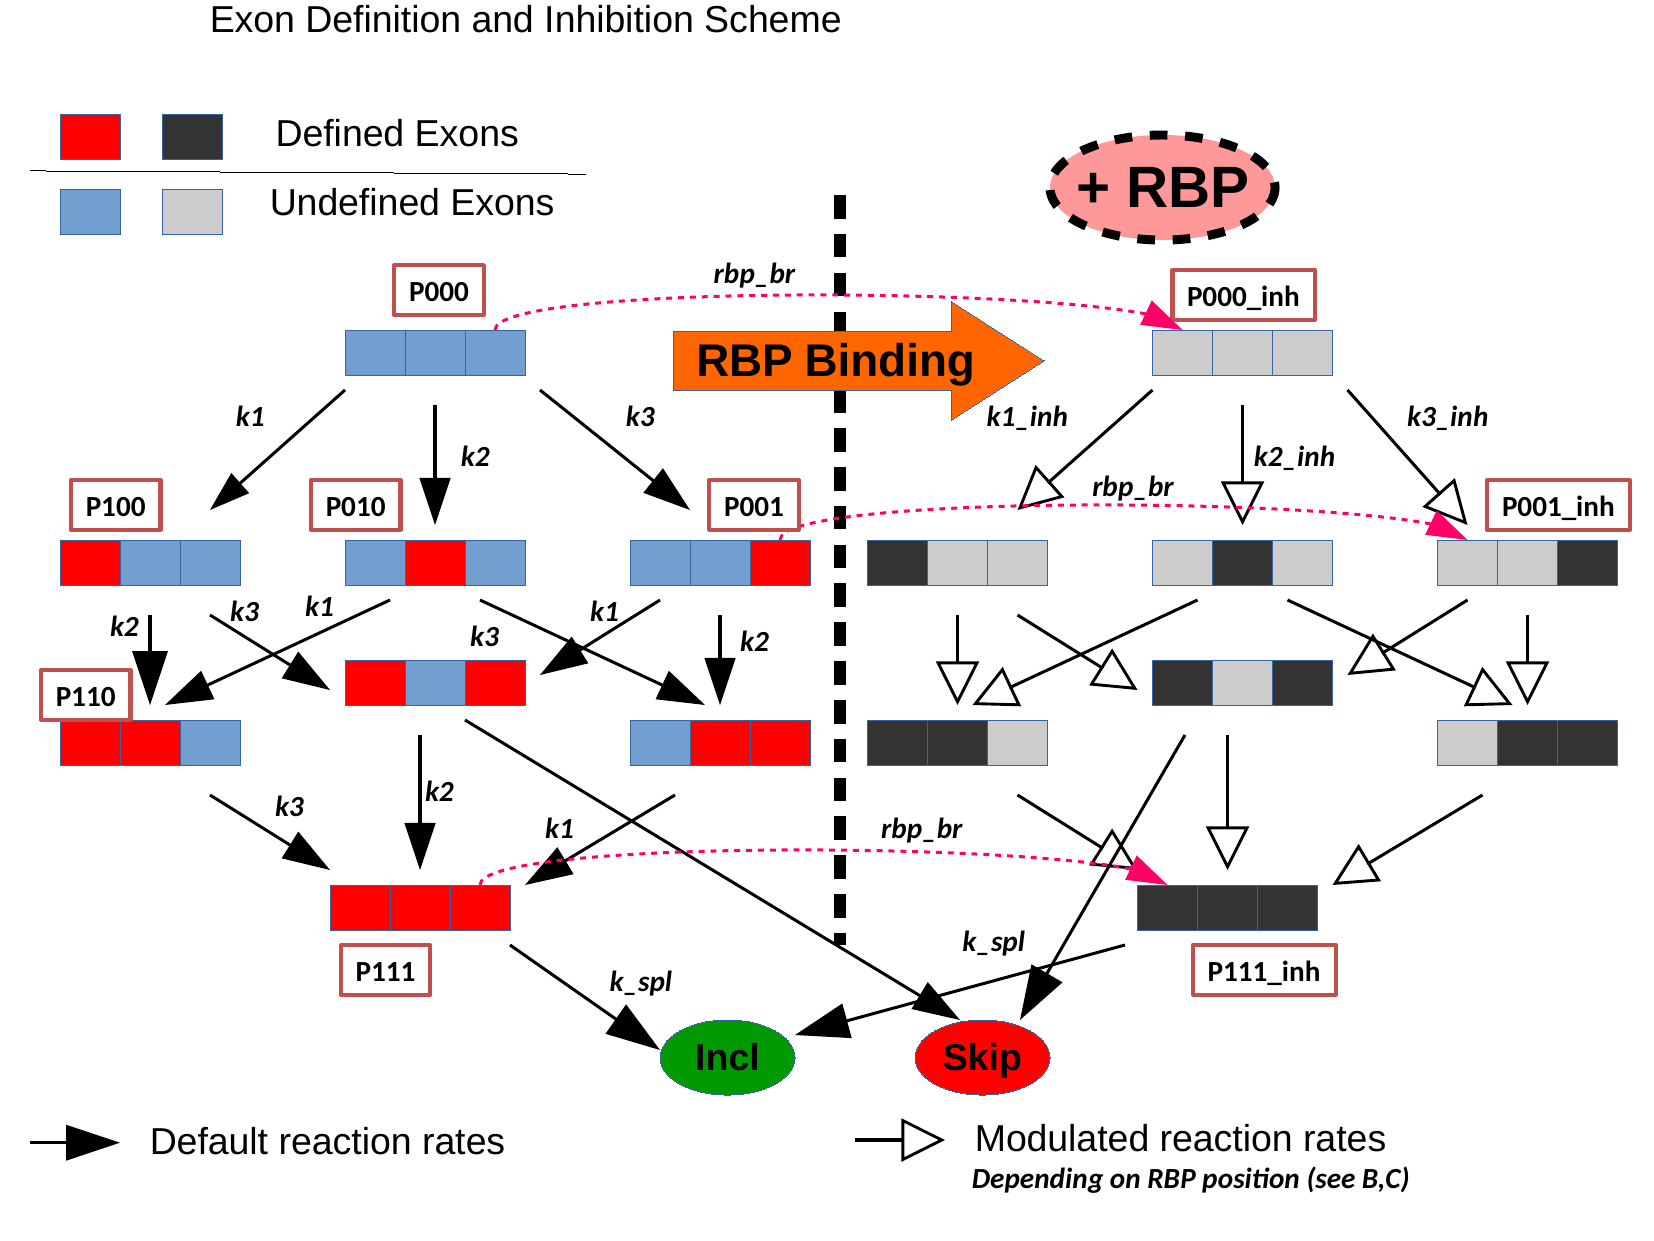

Figure 3A
Exon Definition and Inhibition Scheme
Defined Exons
+ RBP
Undefined Exons
rbp_br
P000
P000_inh
RBP Binding
k1
k3
k1_inh
k3_inh
k2
k2_inh
rbp_br
P100
P010
P001
P001_inh
k1
k3
k1
k2
k3
k2
P110
Exon def. only after 5’ SS possible
k2
k3
rbp_br
k1
Ex1
Ex2
Ex3
k_spl
P111
P111_inh
k_spl
Incl
Skip
Modulated reaction rates
Default reaction rates
Depending on RBP position (see B,C)